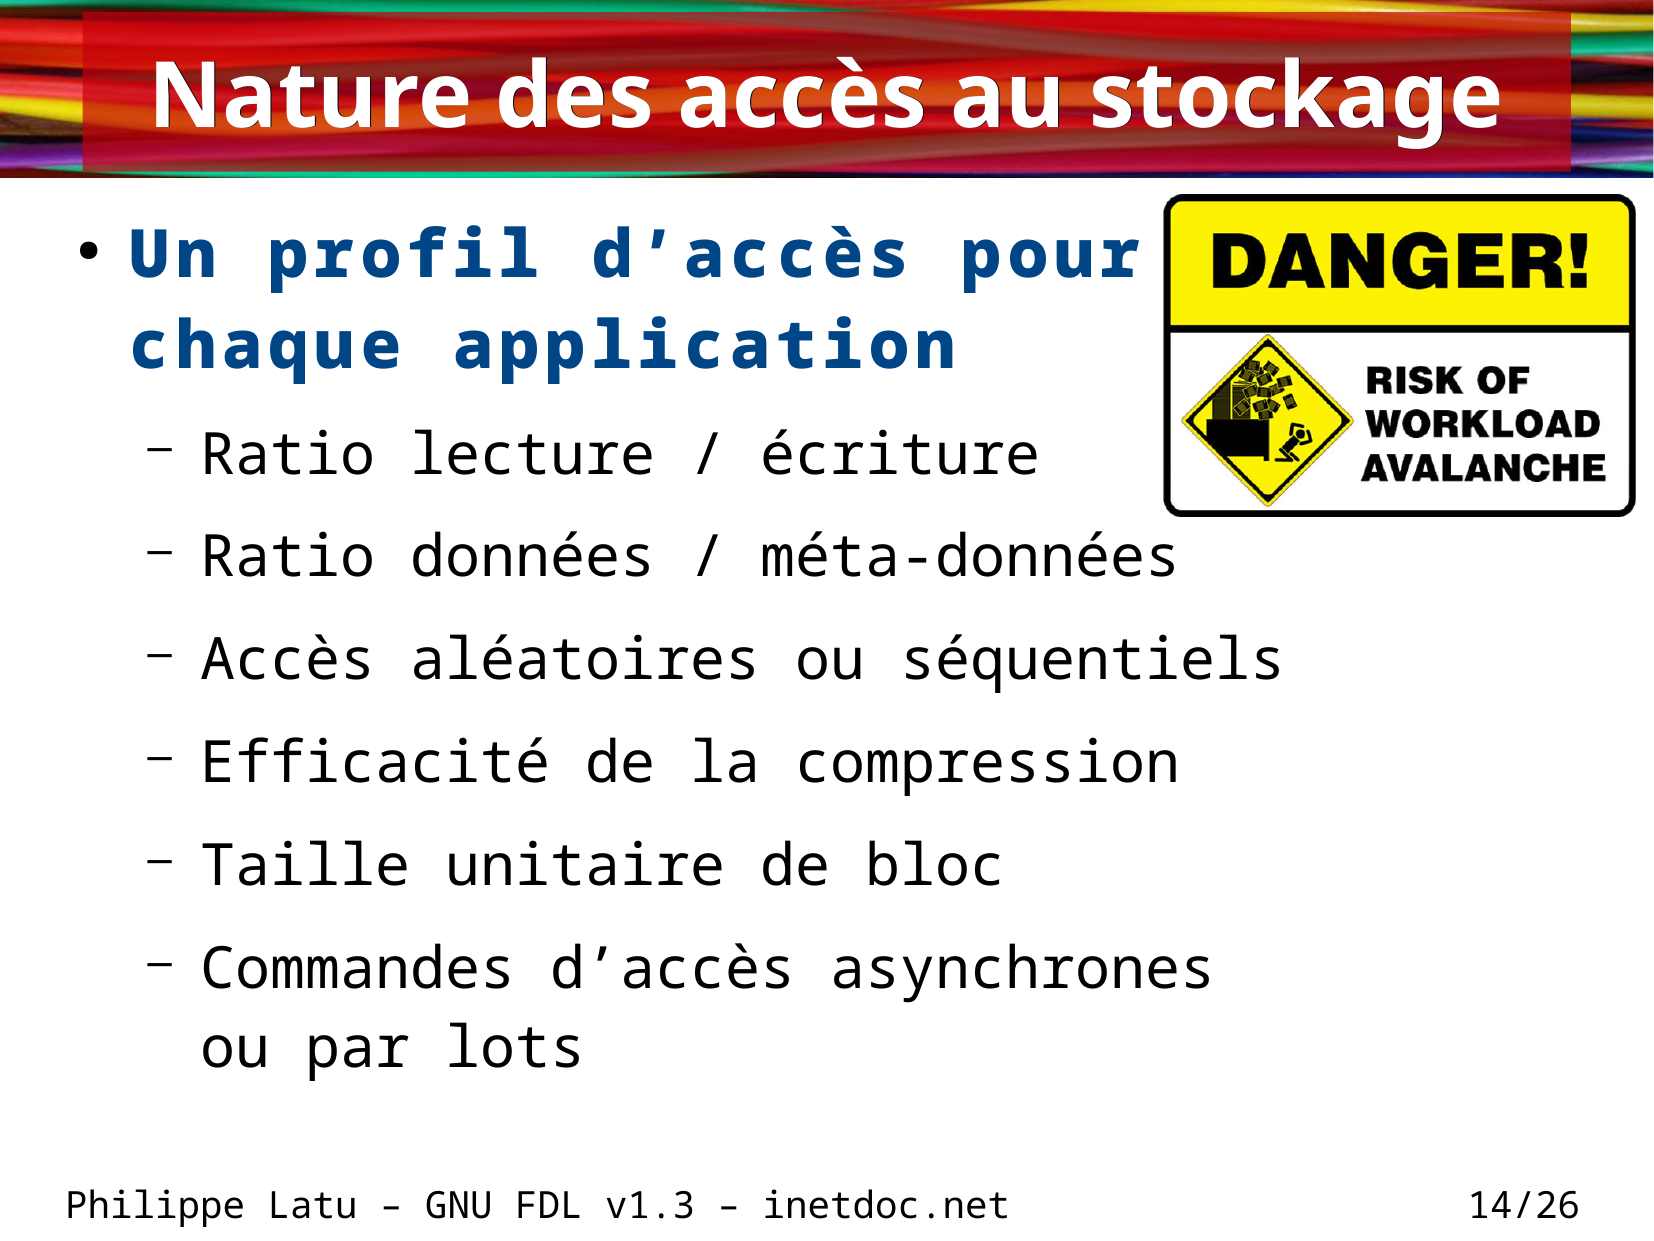

# Nature des accès au stockage
Un profil d’accès pour chaque application
Ratio lecture / écriture
Ratio données / méta-données
Accès aléatoires ou séquentiels
Efficacité de la compression
Taille unitaire de bloc
Commandes d’accès asynchrones ou par lots
Philippe Latu – GNU FDL v1.3 – inetdoc.net /26